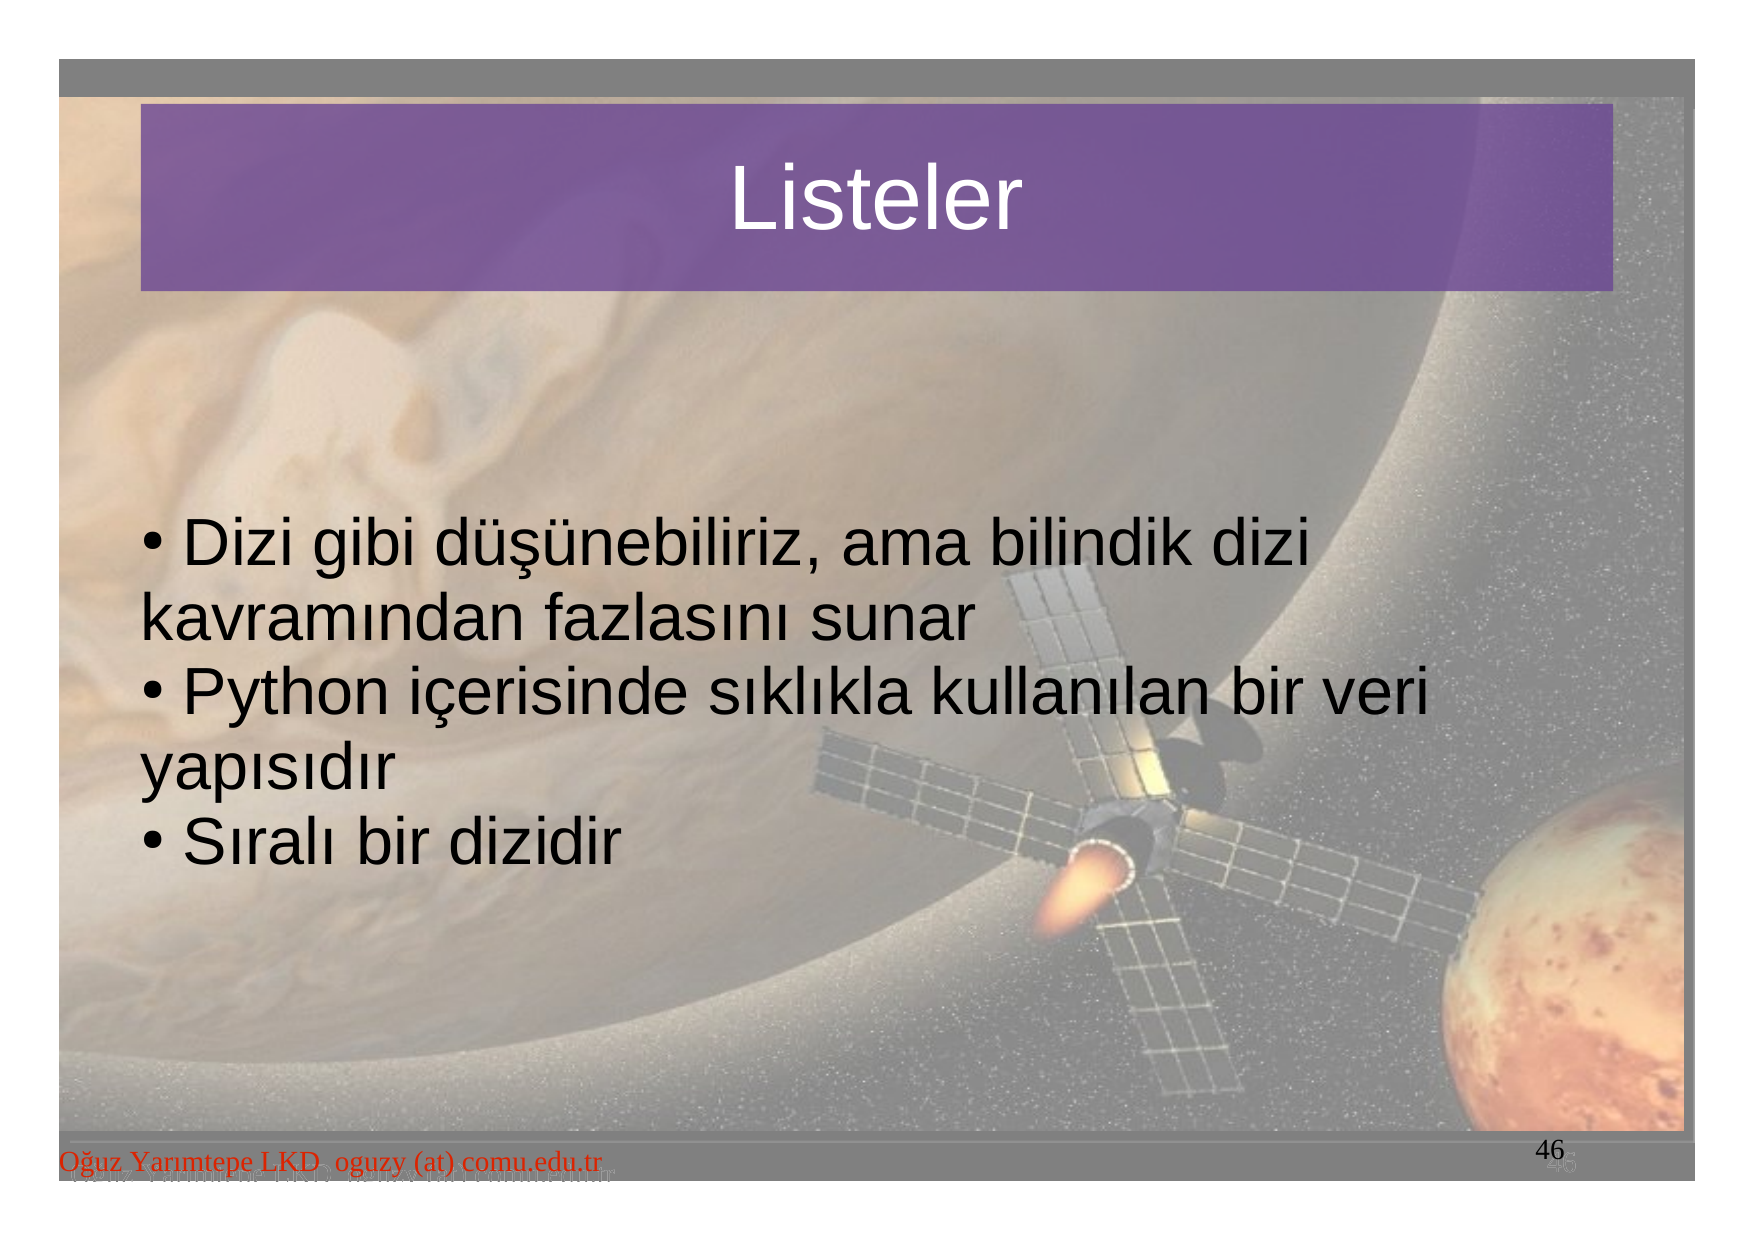

# Listeler
 Dizi gibi düşünebiliriz, ama bilindik dizi kavramından fazlasını sunar
 Python içerisinde sıklıkla kullanılan bir veri yapısıdır
 Sıralı bir dizidir